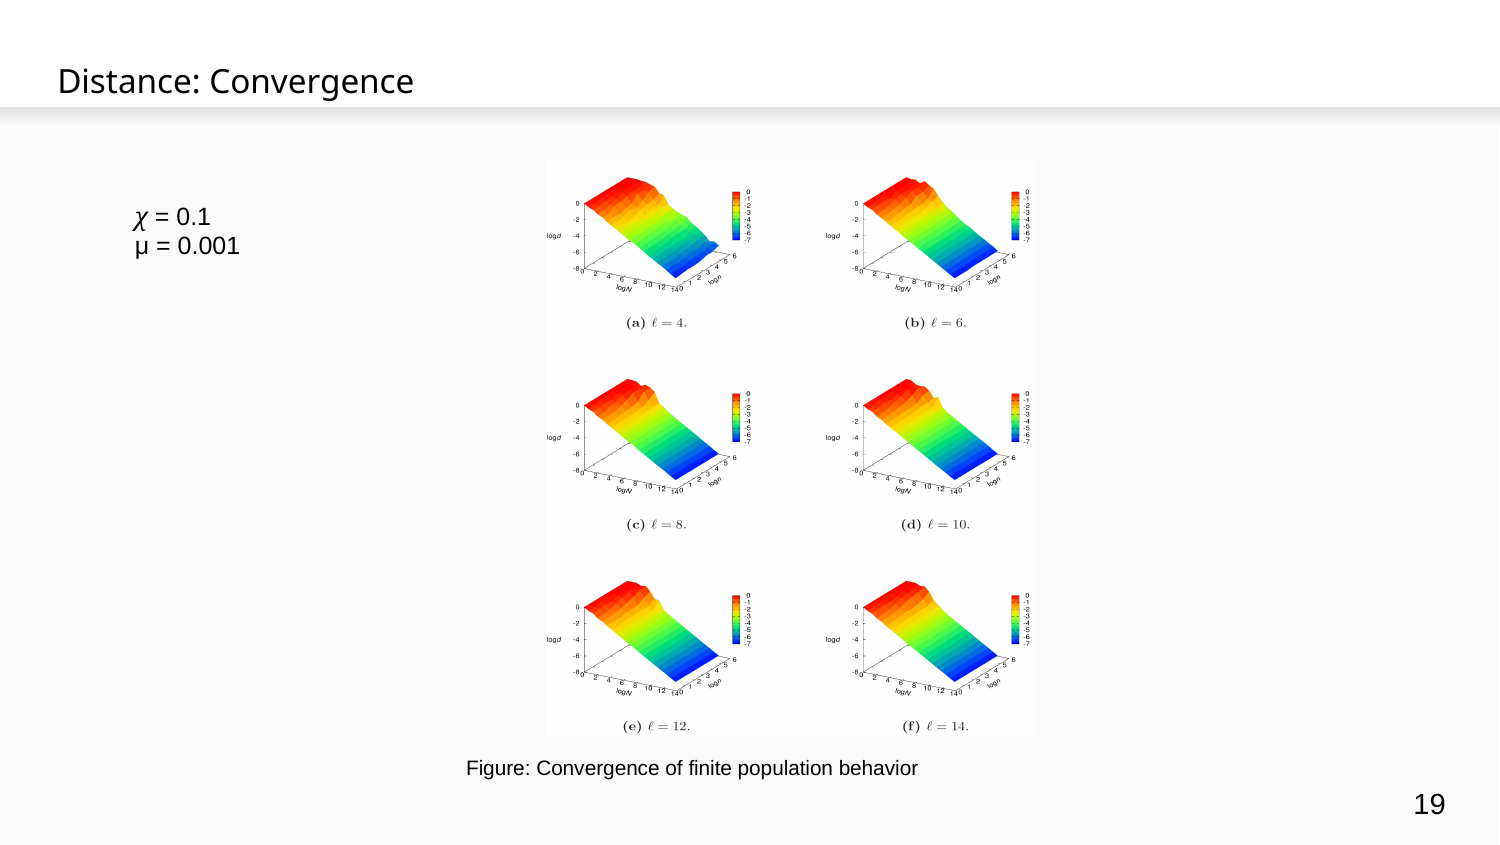

# Distance: Convergence
χ = 0.1
μ = 0.001
Figure: Convergence of finite population behavior
19